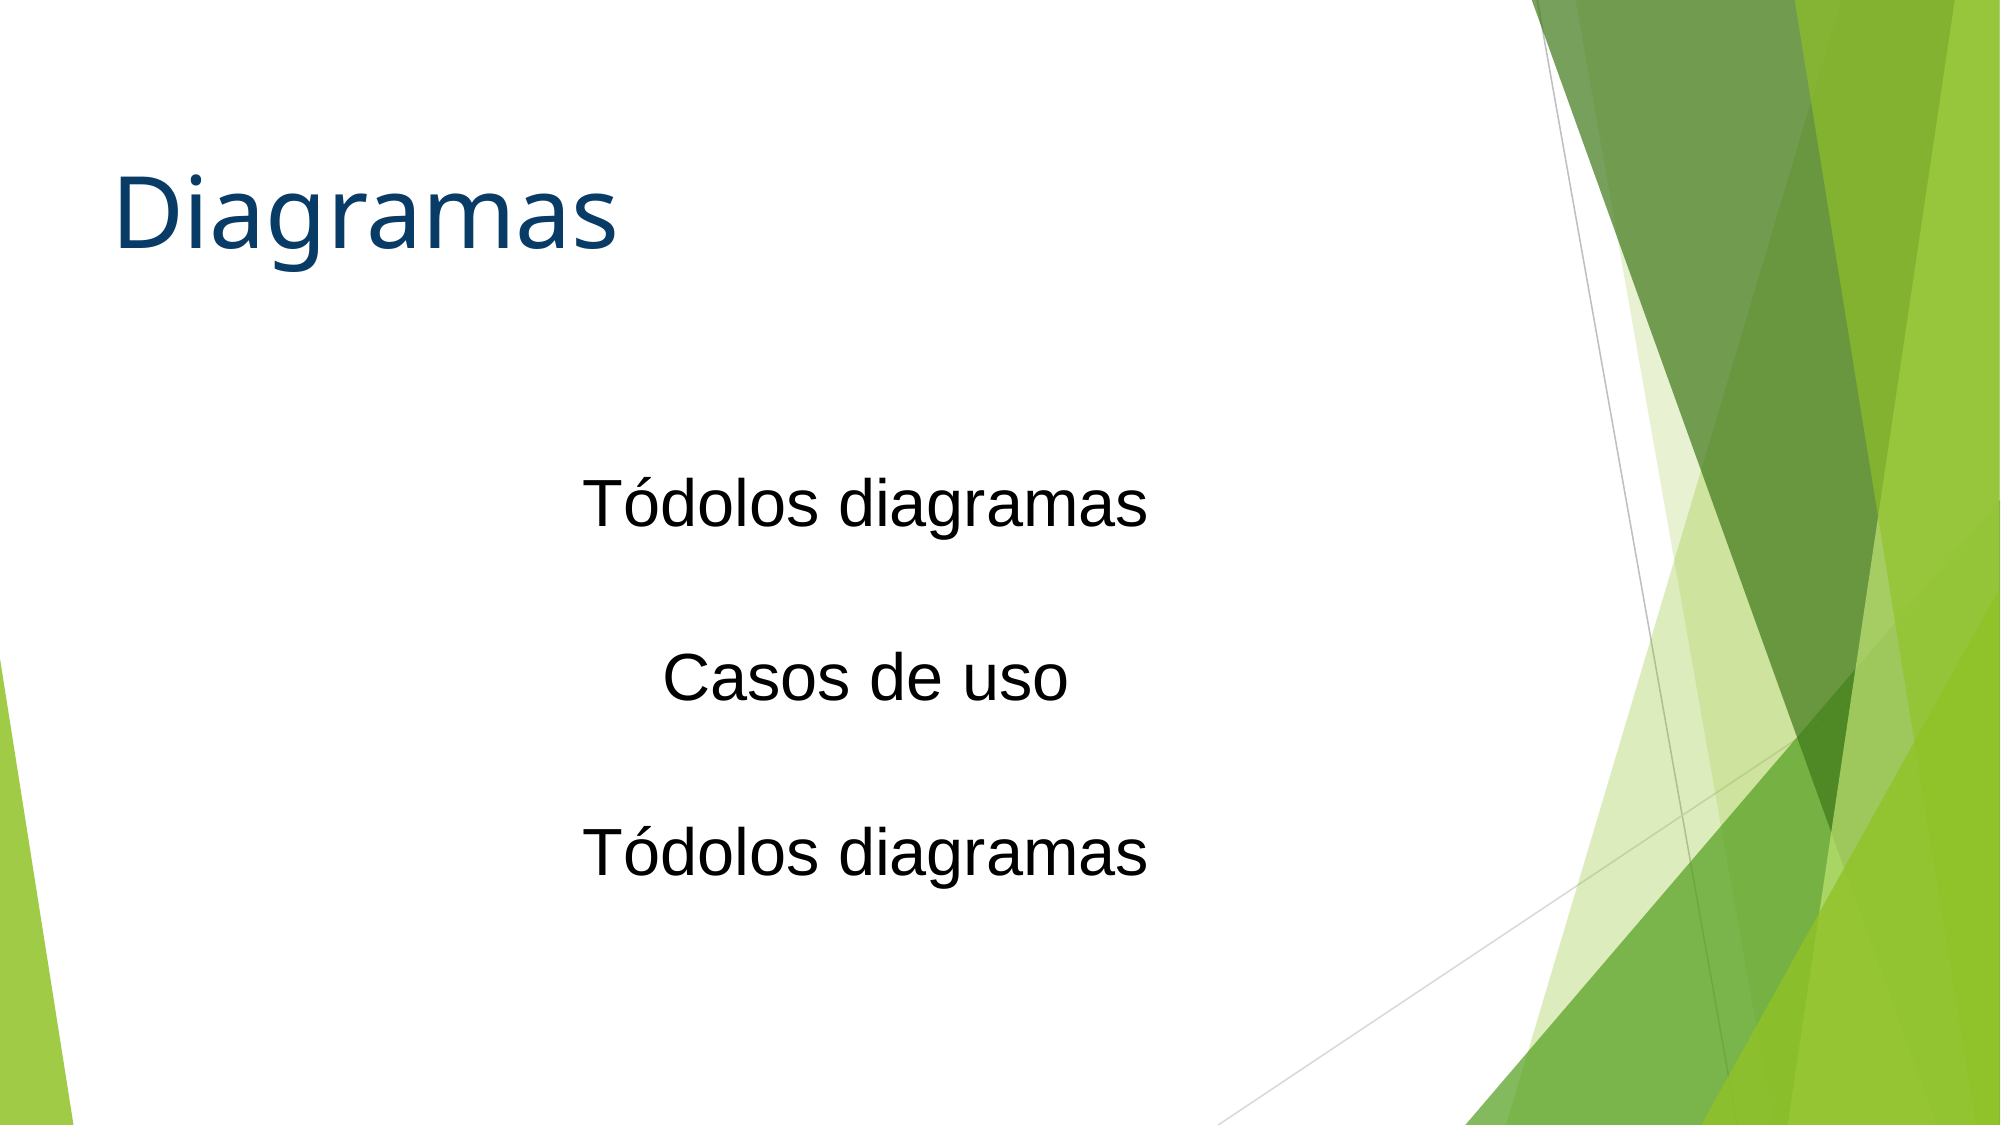

# Diagramas
Tódolos diagramas
Casos de uso
Tódolos diagramas